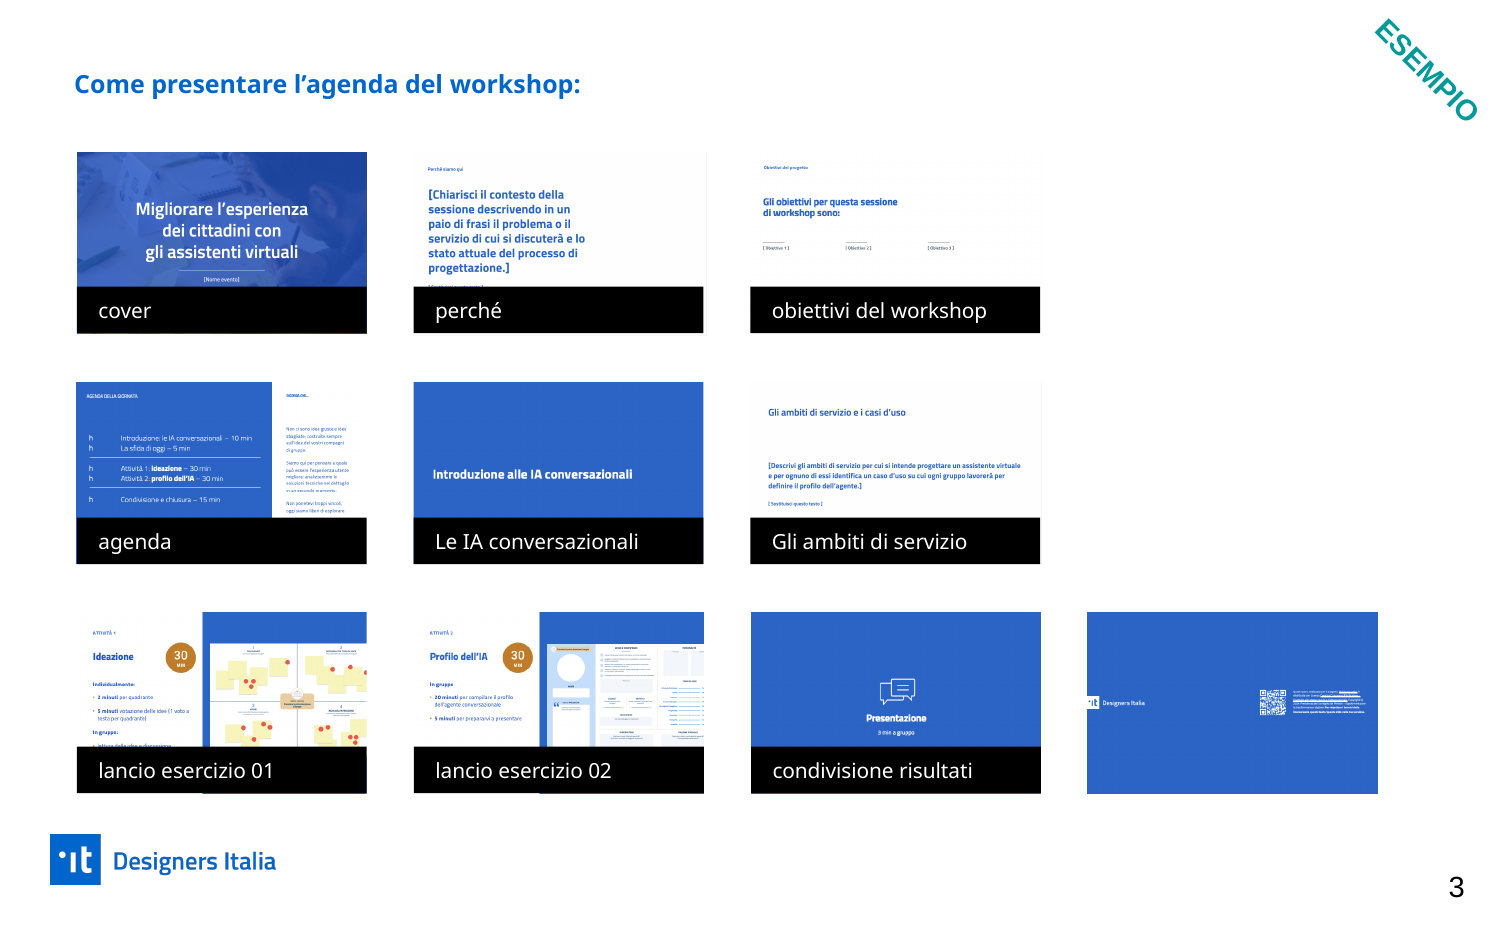

ESEMPIO
Come presentare l’agenda del workshop:
cover
perché siamo qui
obiettivi del workshop
agenda della giornata
Le IA conversazionali
Gli ambiti di servizio
lancio esercizio 01
lancio esercizio 02
condivisione risultati